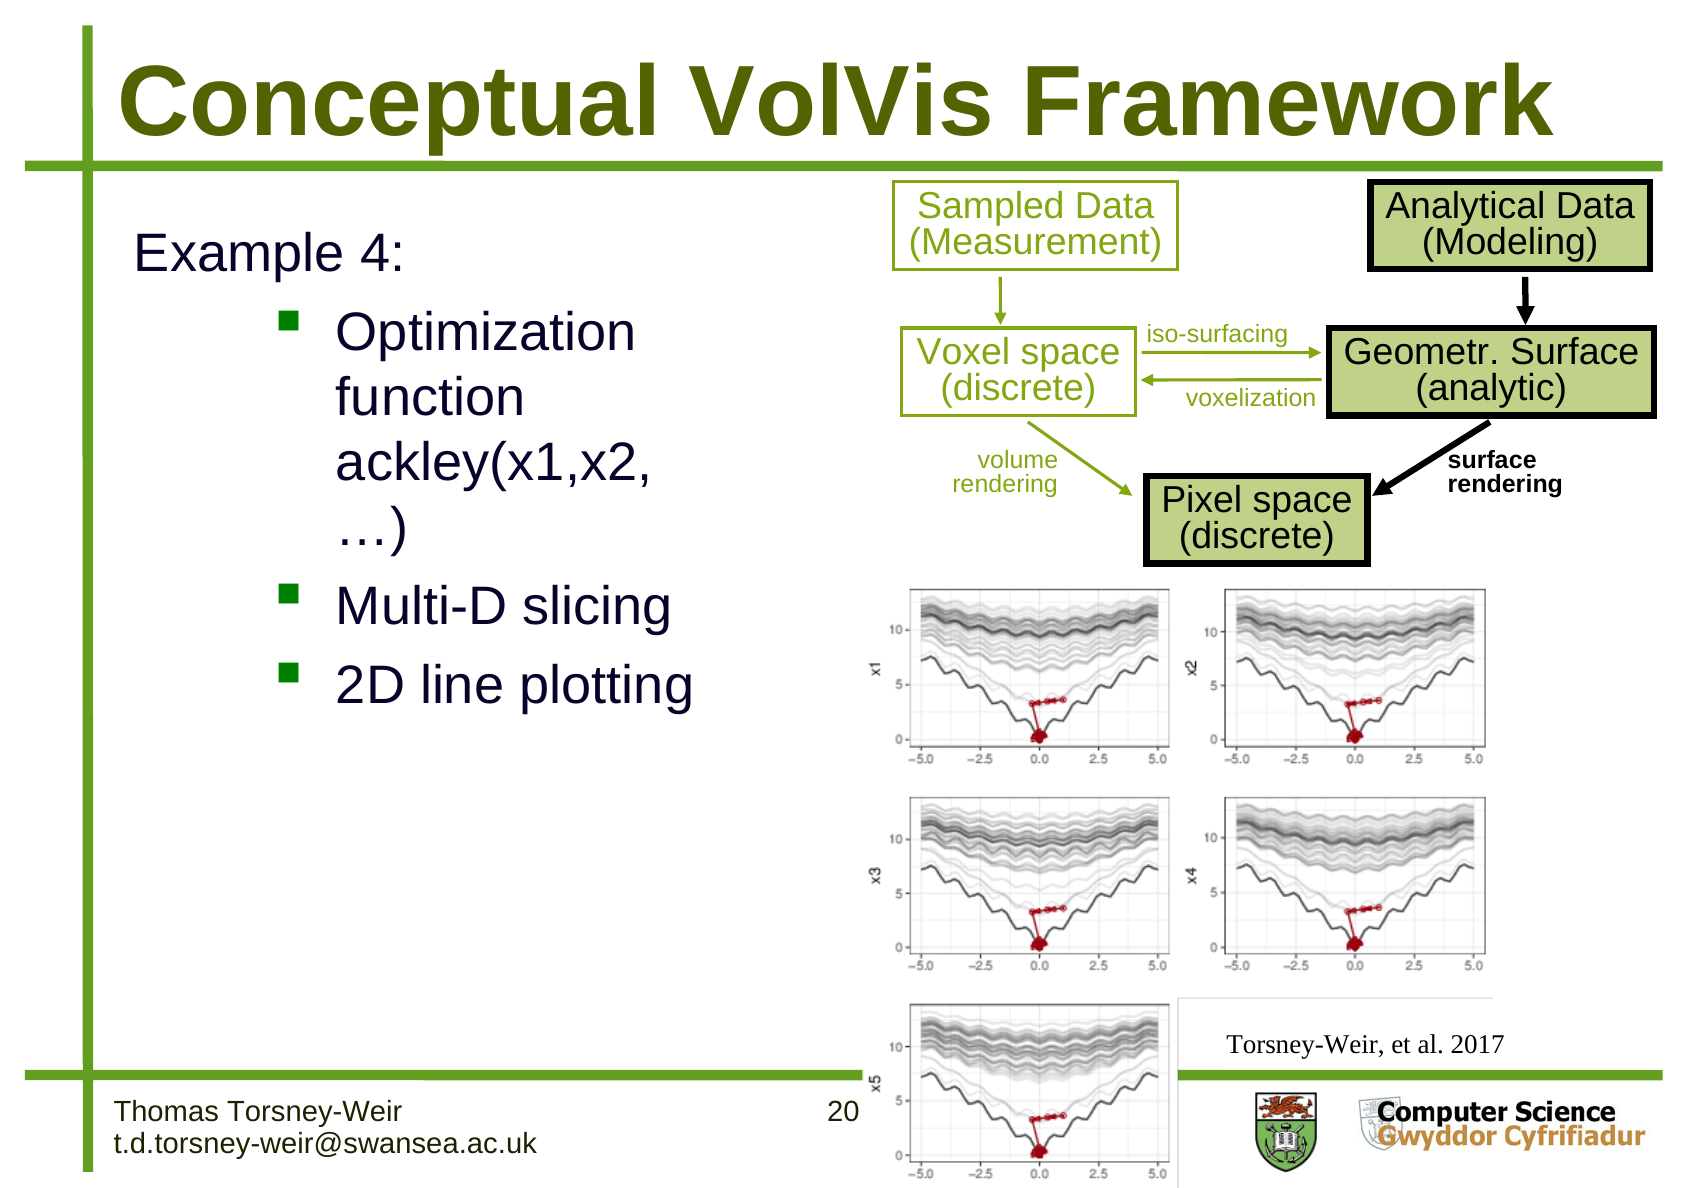

# Conceptual VolVis Framework
Sampled Data
(Measurement)
Analytical Data
(Modeling)
Example 4:
Optimization function ackley(x1,x2,…)
Multi-D slicing
2D line plotting
iso-surfacing
Voxel space
(discrete)
Geometr. Surface
(analytic)
voxelization
volume
rendering
surface
rendering
Pixel space
(discrete)
Torsney-Weir, et al. 2017